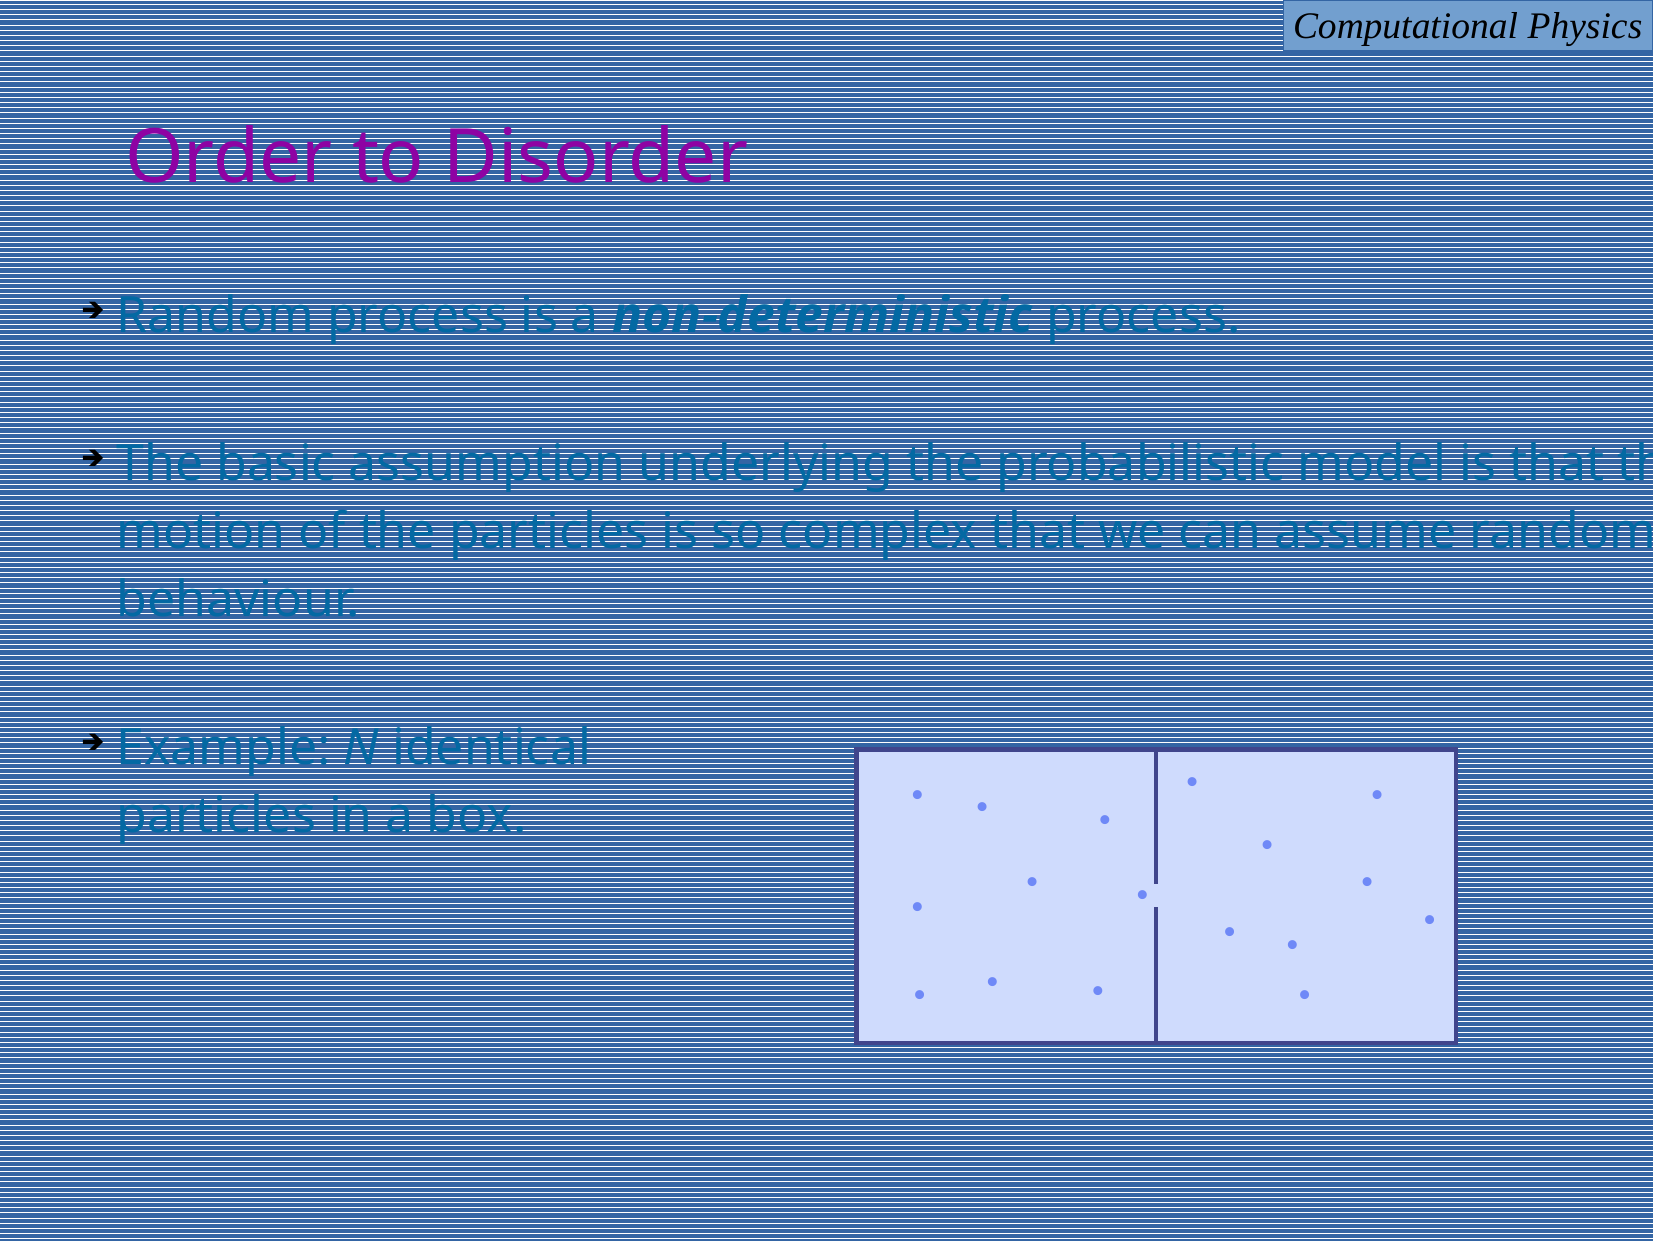

Order to Disorder
Random process is a non-deterministic process.
The basic assumption underlying the probabilistic model is that the motion of the particles is so complex that we can assume random behaviour.
Example: N identical
particles in a box.
•
•
•
•
•
•
•
•
•
•
•
•
•
•
•
•
•
•
•
•
•
•
•
•
•
•
•
•
•
•
•
•
•
•
•
•
•
•
•
•
•
•
•
•
•
•
•
•
•
•
•